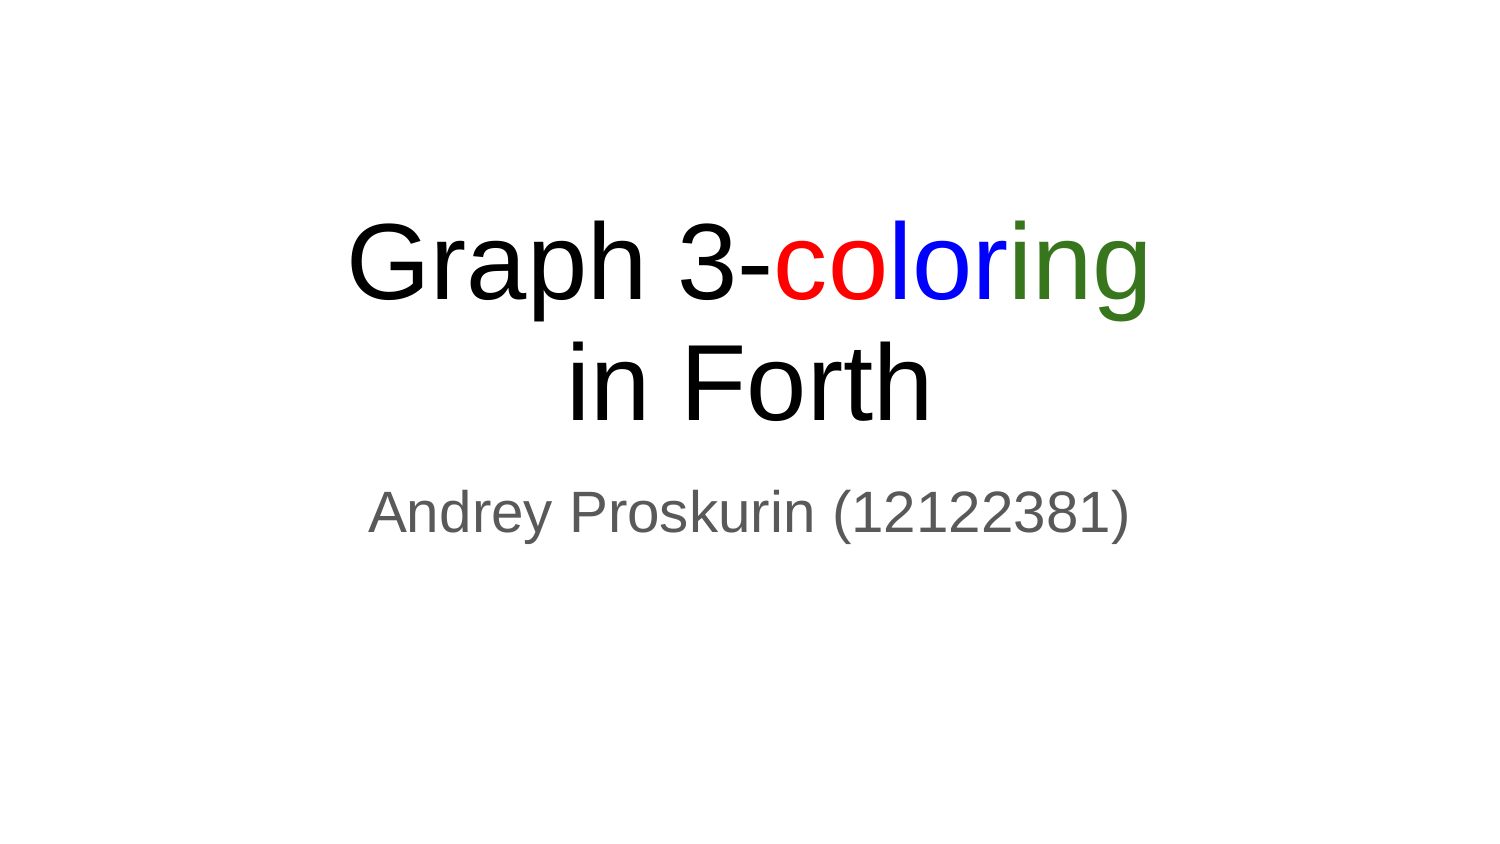

# Graph 3-coloring in Forth
Andrey Proskurin (12122381)